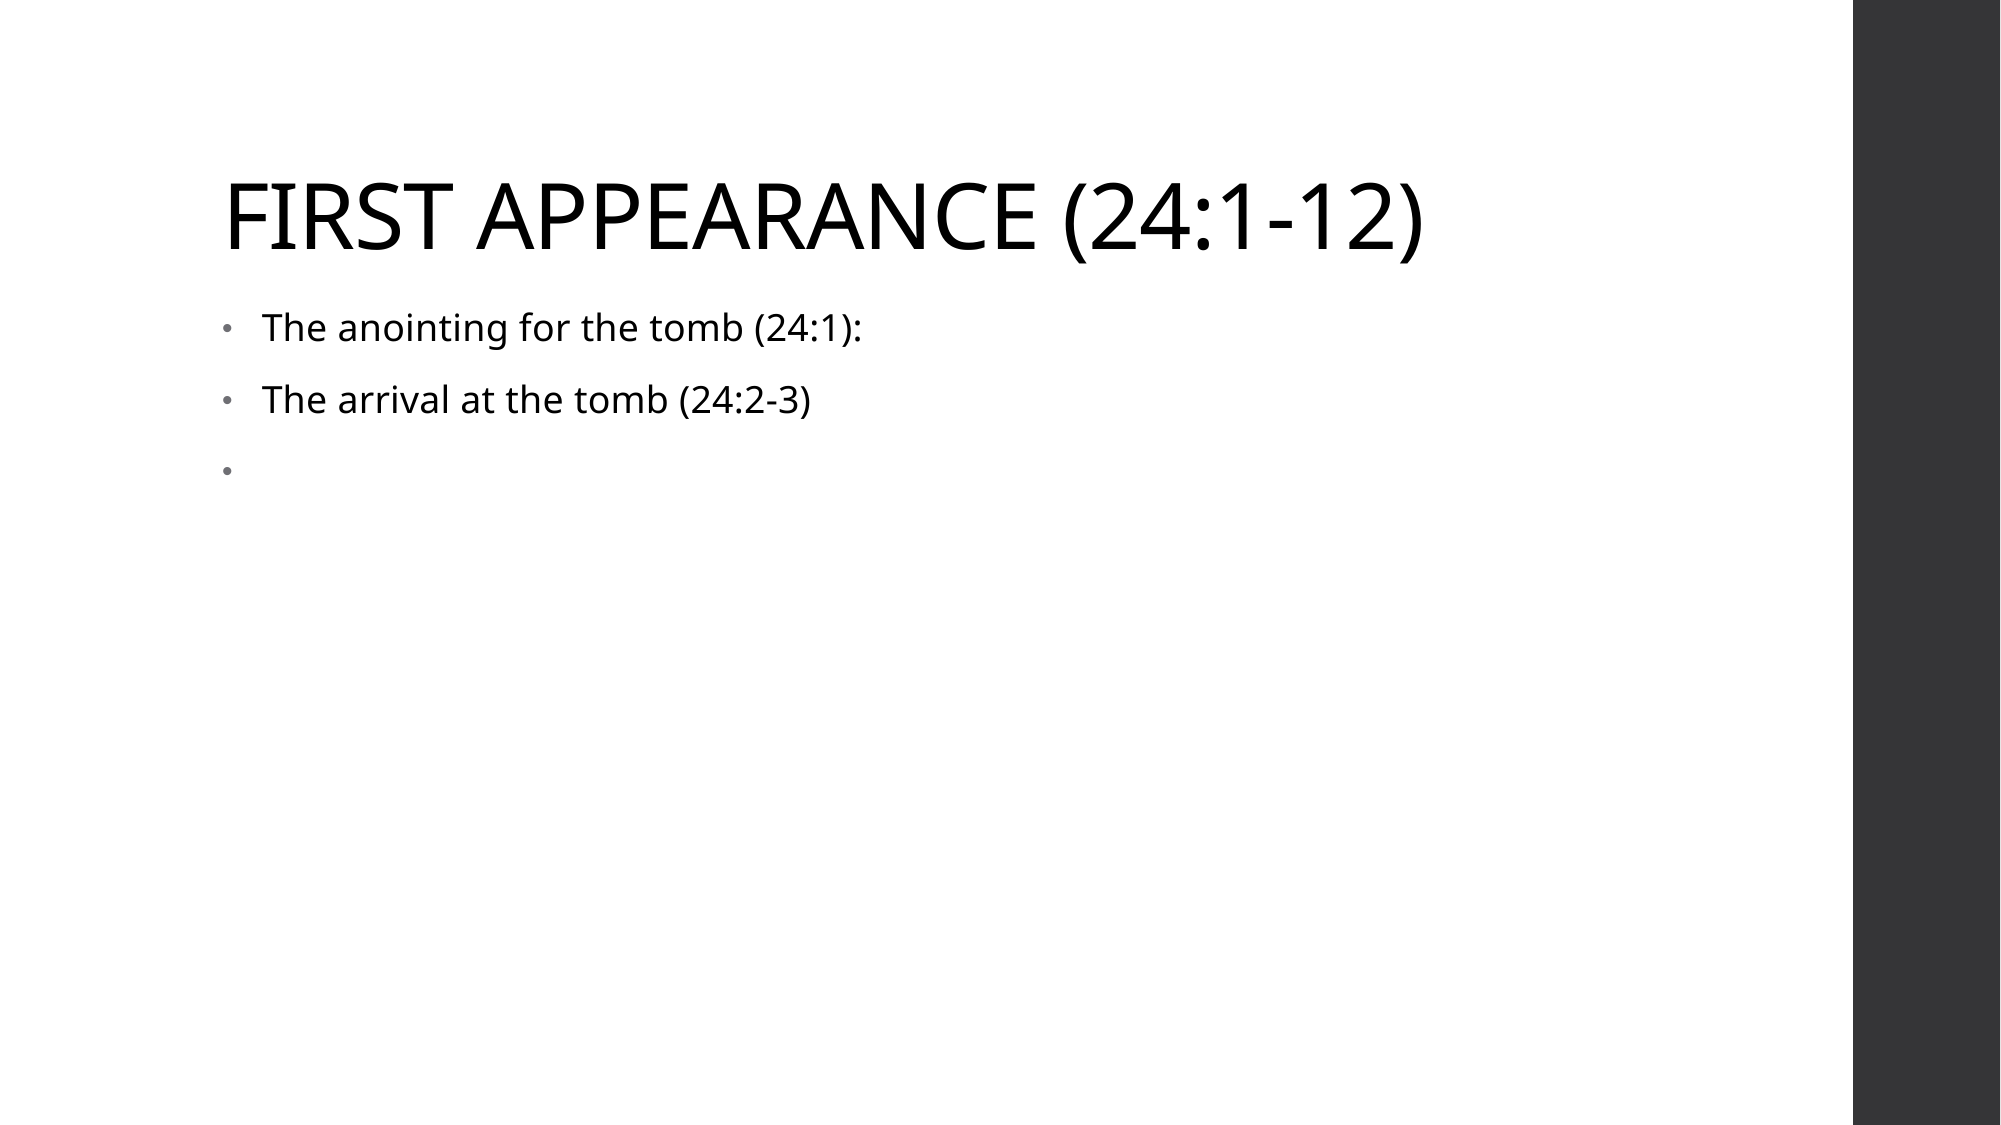

# FIRST APPEARANCE (24:1-12)
 The anointing for the tomb (24:1):
 The arrival at the tomb (24:2-3)